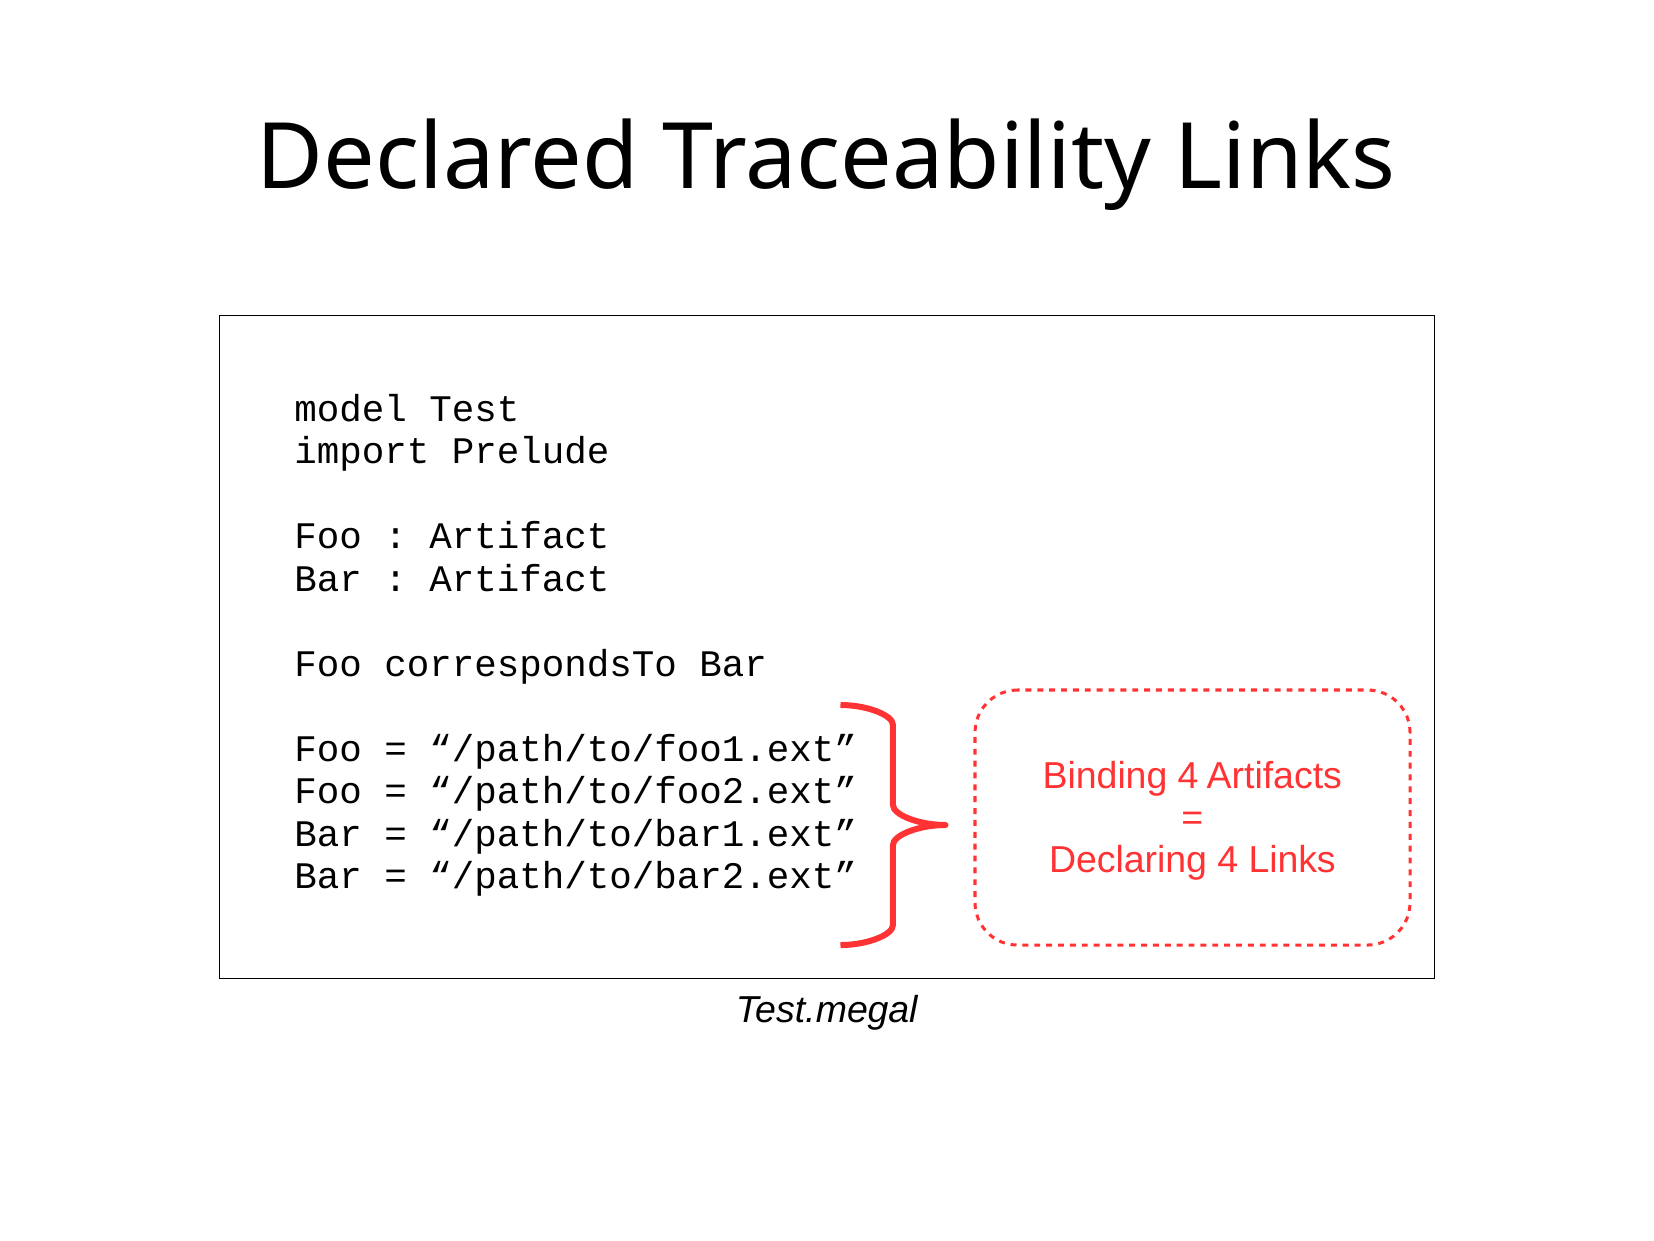

# Declared Traceability Links
model Test
import Prelude
Foo : Artifact
Bar : Artifact
Foo correspondsTo Bar
Foo = “/path/to/foo1.ext”
Foo = “/path/to/foo2.ext”
Bar = “/path/to/bar1.ext”
Bar = “/path/to/bar2.ext”
Test.megal
Binding 4 Artifacts
=
Declaring 4 Links